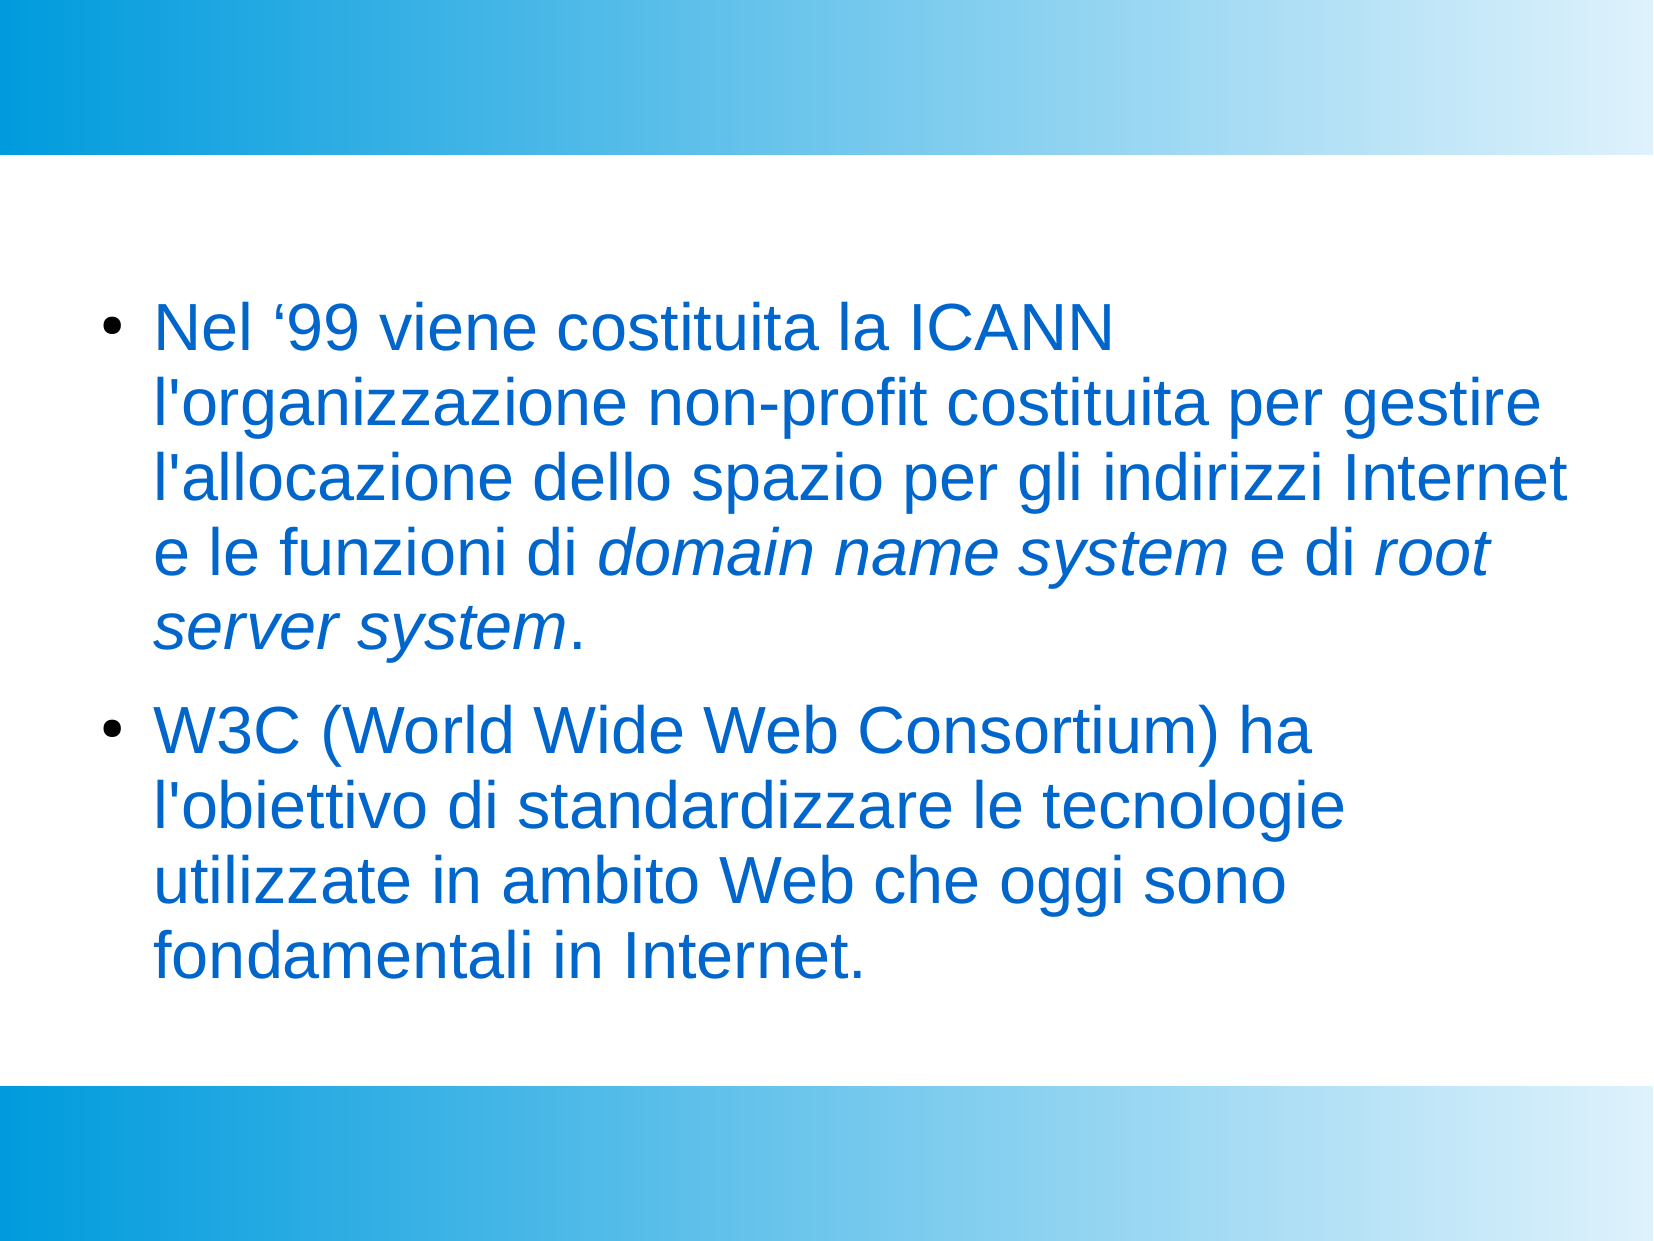

#
Nel ‘99 viene costituita la ICANN l'organizzazione non-profit costituita per gestire l'allocazione dello spazio per gli indirizzi Internet e le funzioni di domain name system e di root server system.
W3C (World Wide Web Consortium) ha l'obiettivo di standardizzare le tecnologie utilizzate in ambito Web che oggi sono fondamentali in Internet.